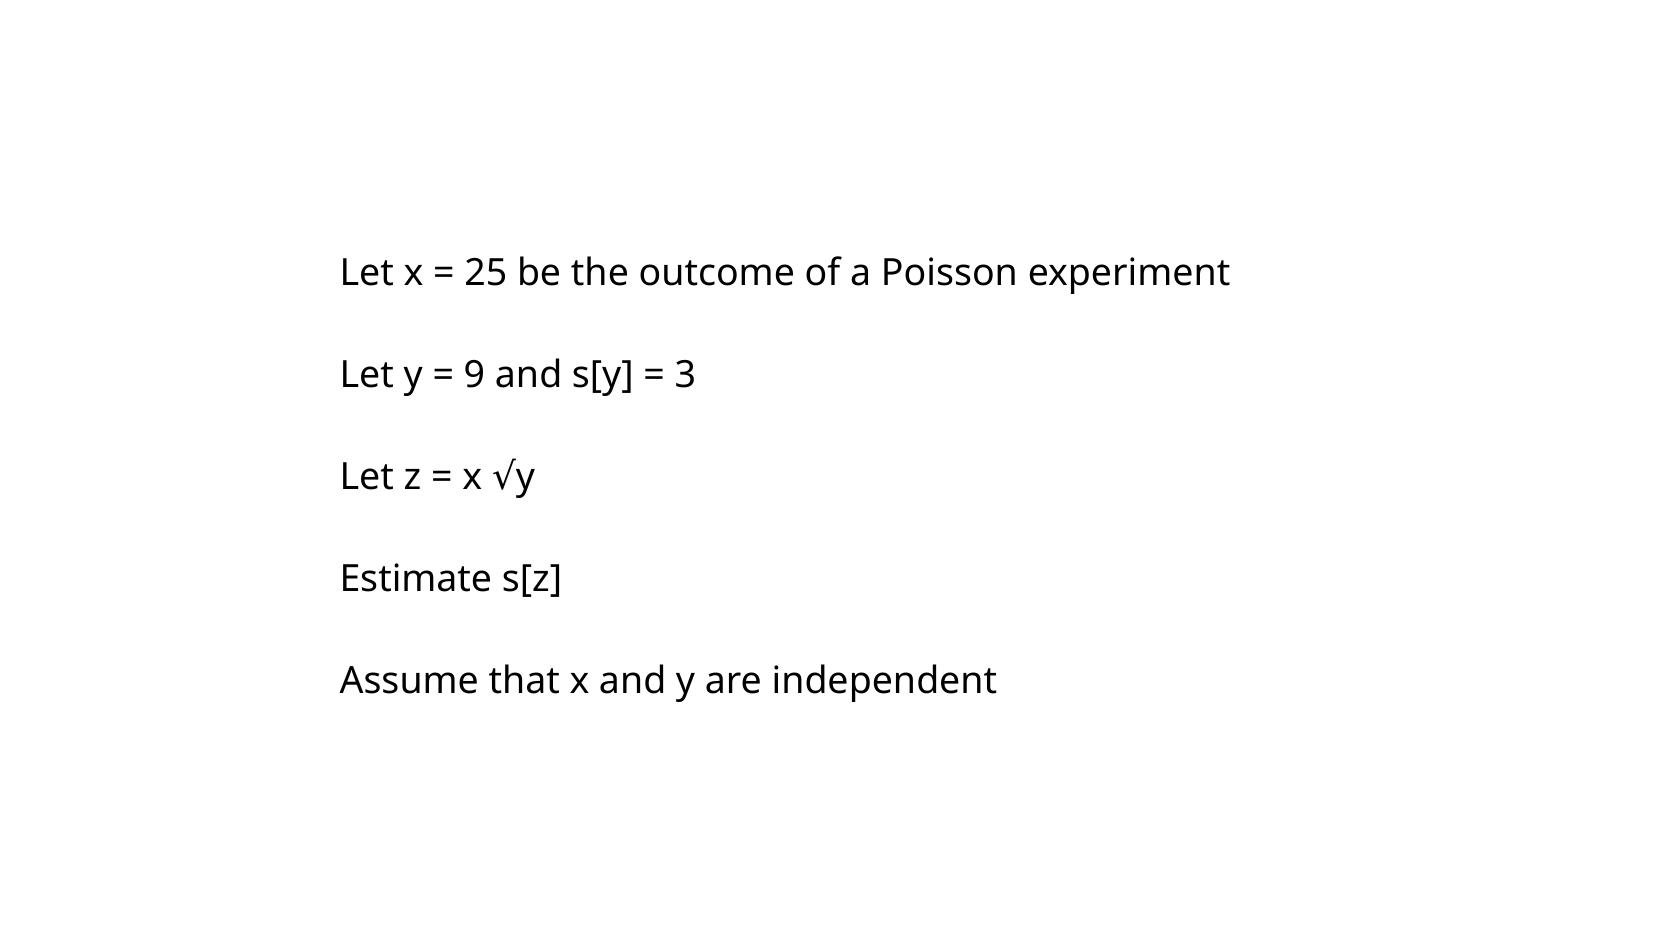

Let x = 25 be the outcome of a Poisson experiment
Let y = 9 and s[y] = 3
Let z = x √y
Estimate s[z]
Assume that x and y are independent